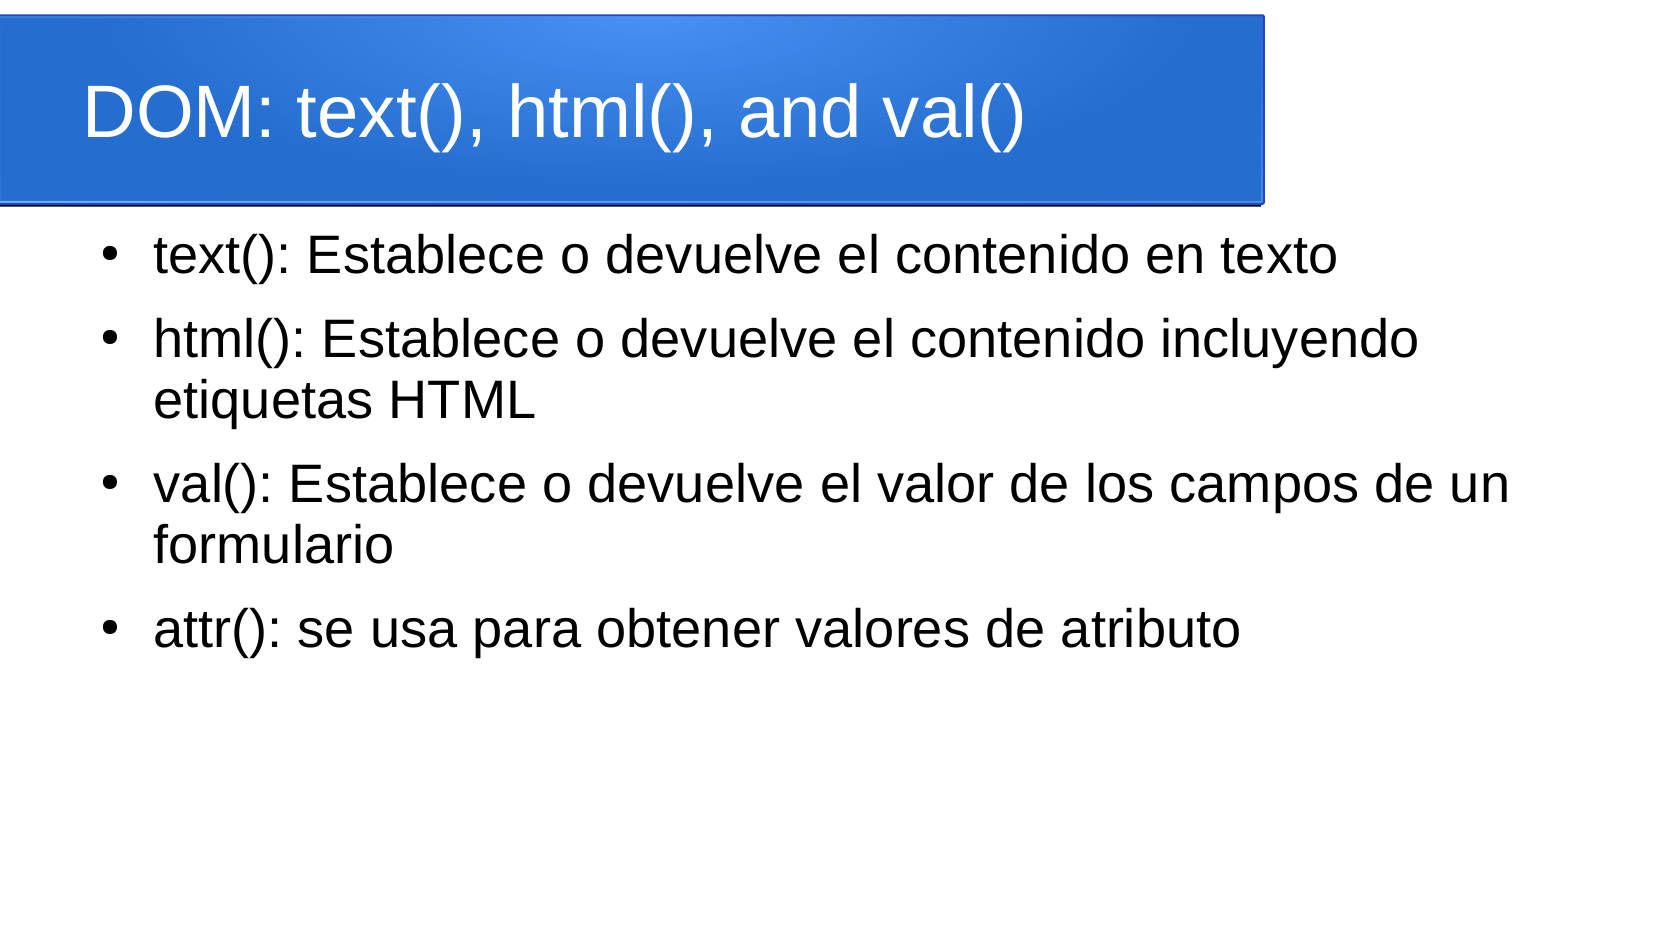

# DOM: text(), html(), and val()
text(): Establece o devuelve el contenido en texto
html(): Establece o devuelve el contenido incluyendo etiquetas HTML
val(): Establece o devuelve el valor de los campos de un formulario
attr(): se usa para obtener valores de atributo